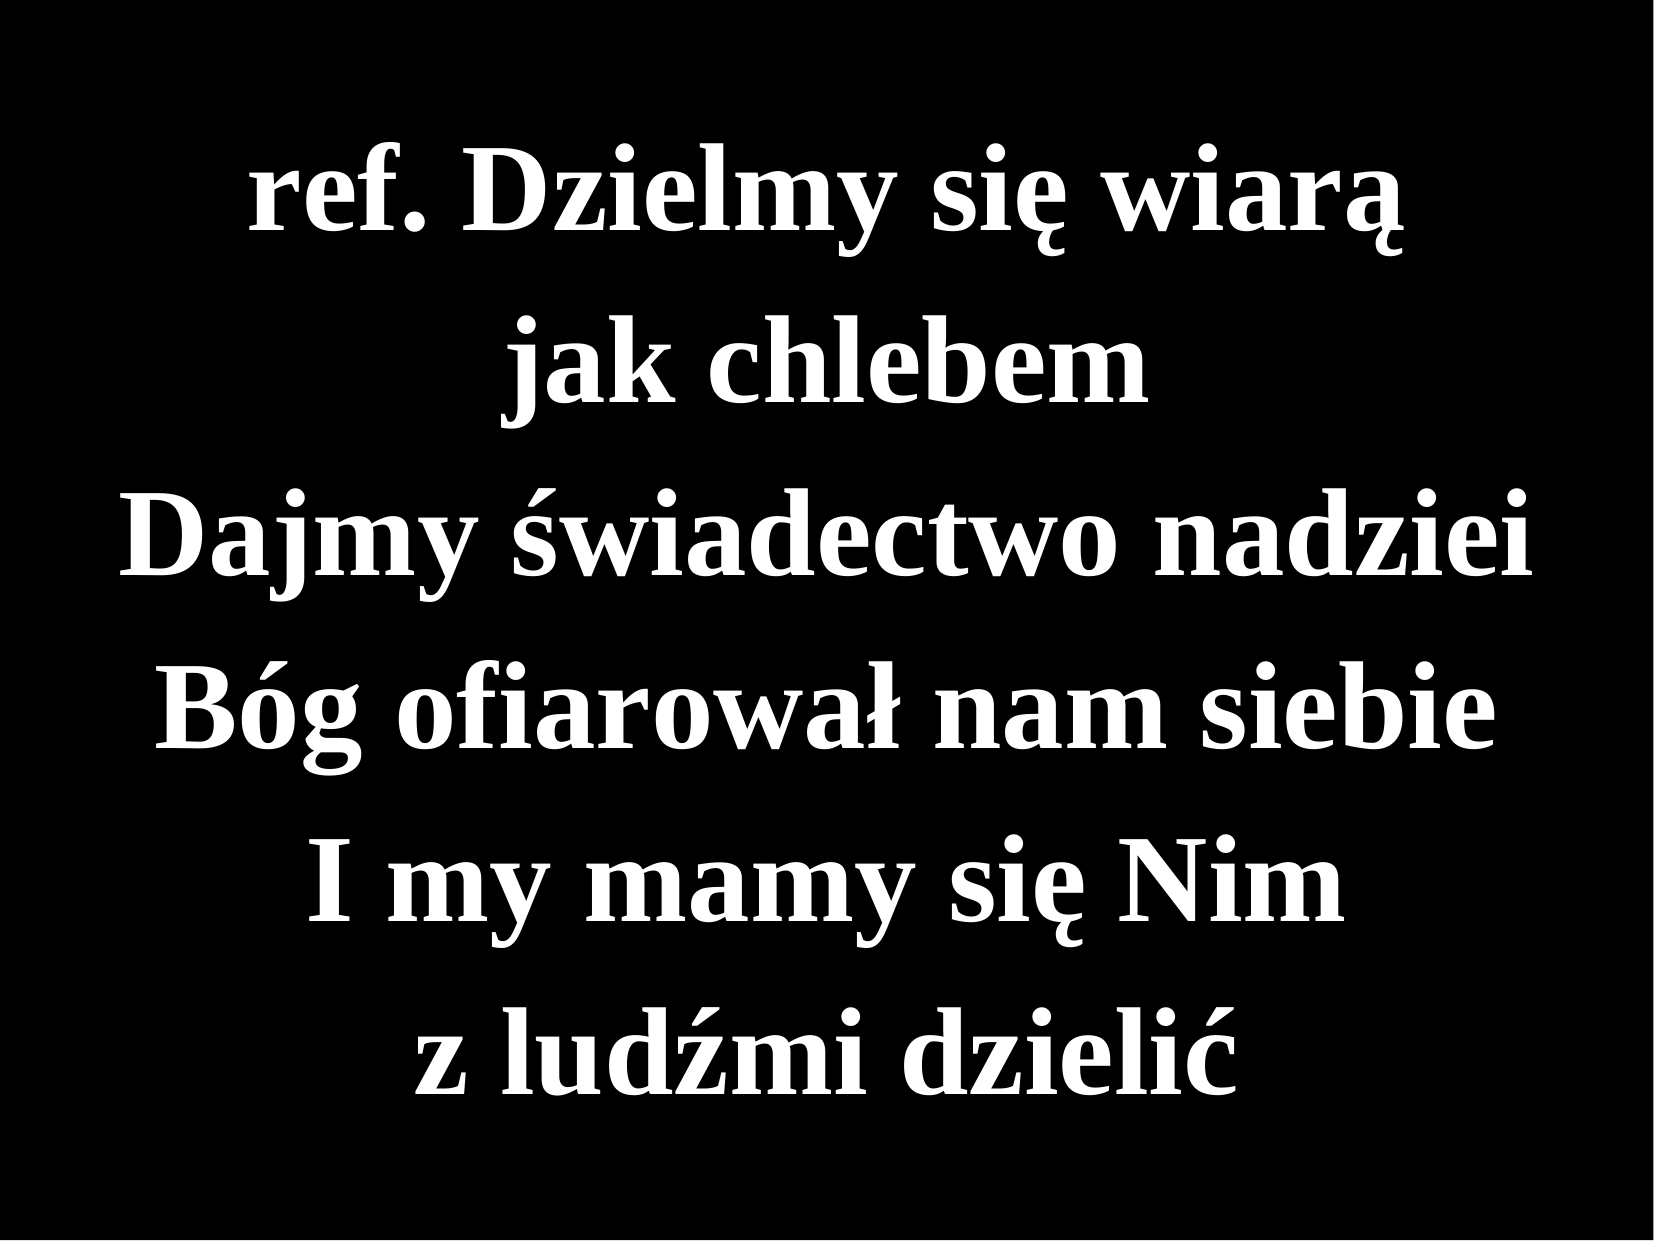

# ref. Dzielmy się wiarą ppp jak chlebem ppp Dajmy świadectwo nadziei ppp Bóg ofiarował nam siebie ppp I my mamy się Nim ppp z ludźmi dzielić